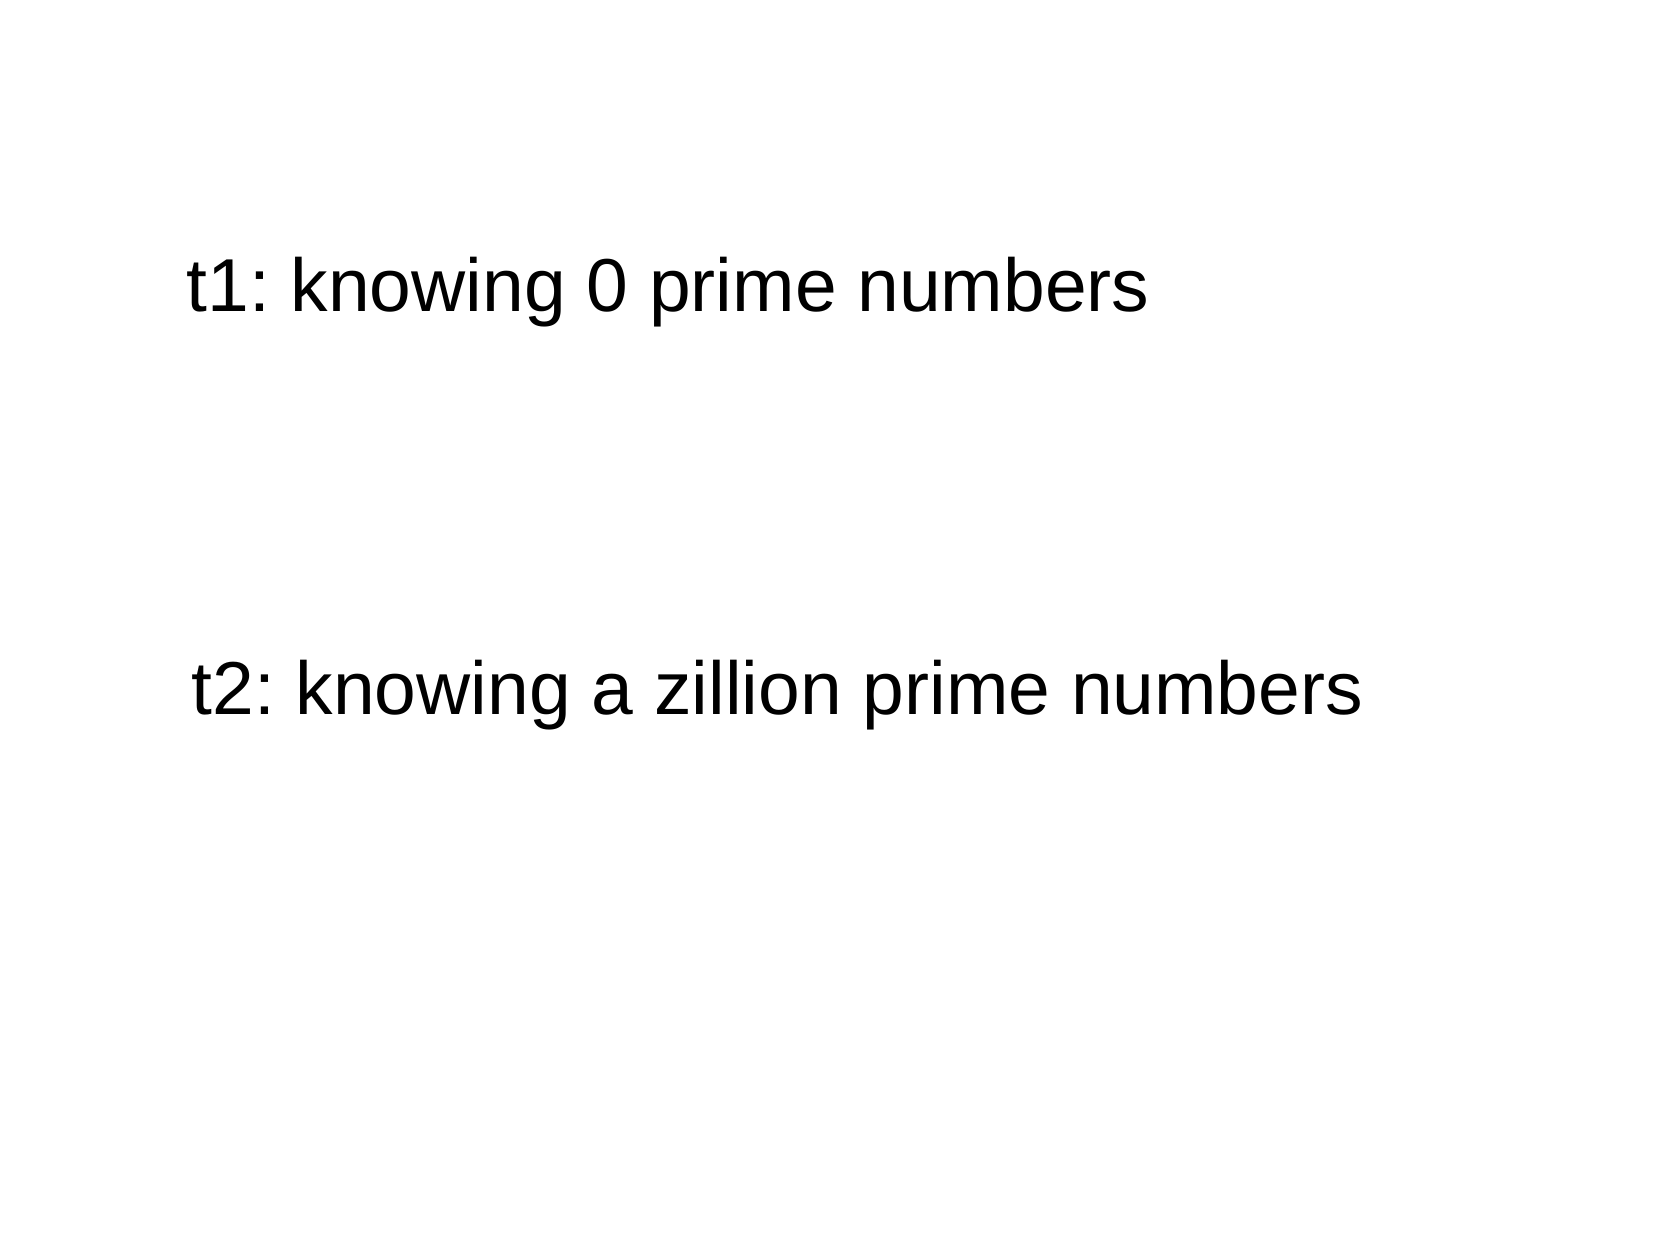

t1: knowing 0 prime numbers
t2: knowing a zillion prime numbers